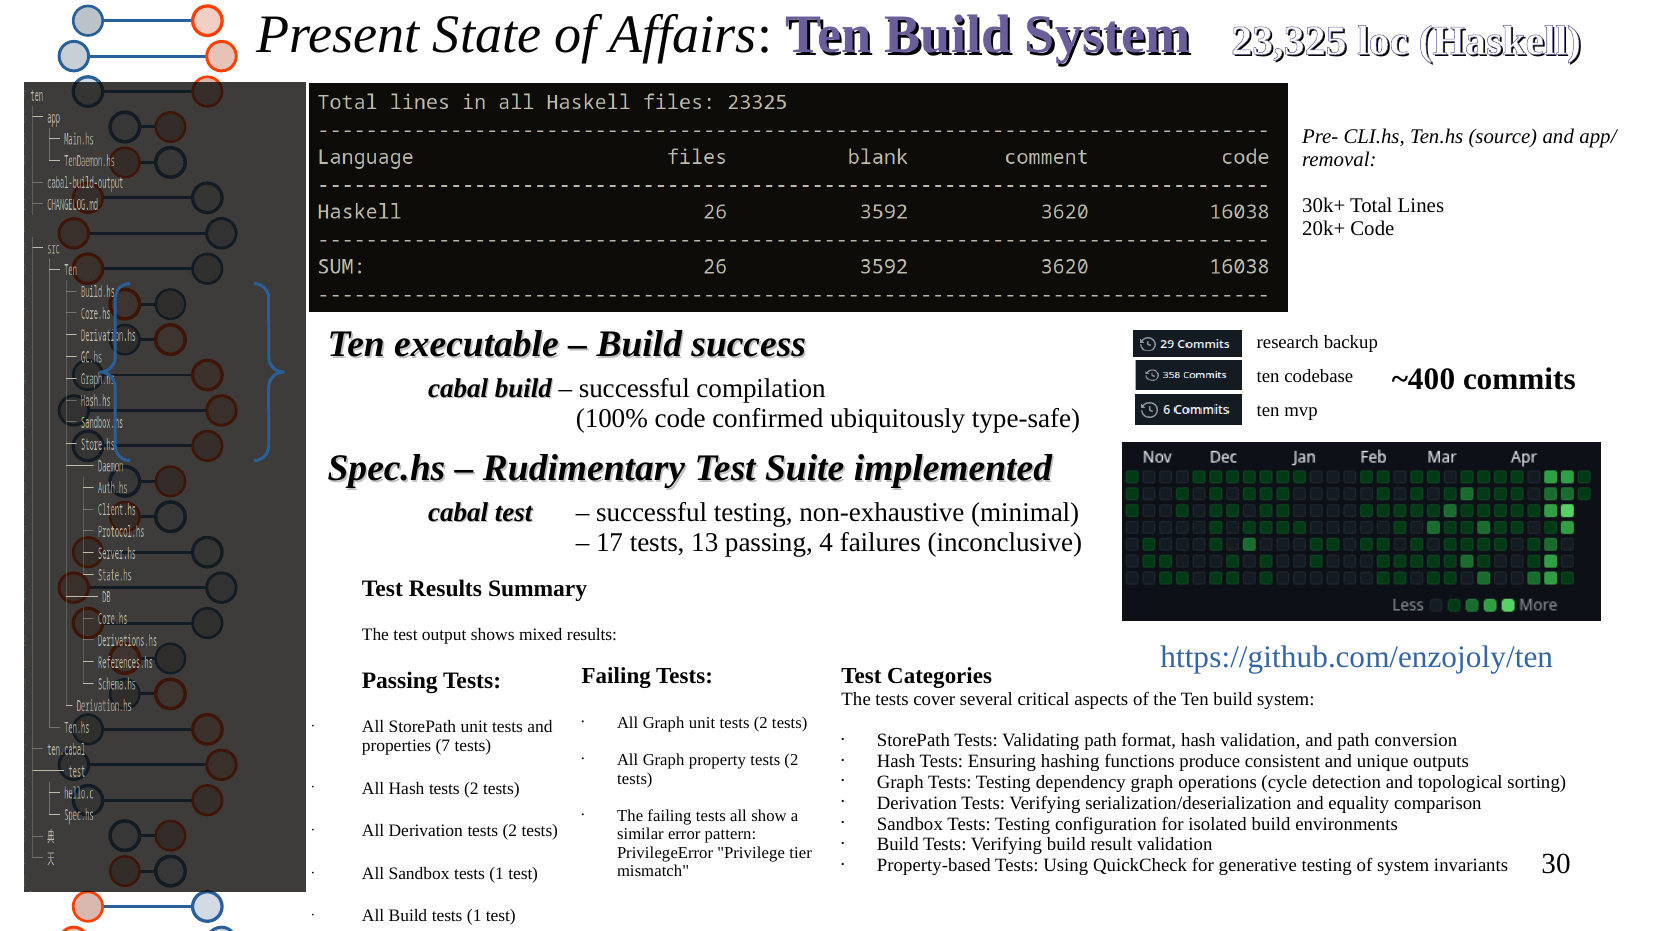

# Present State of Affairs: Ten Build System
23,325 loc (Haskell)
Pre- CLI.hs, Ten.hs (source) and app/ removal:
30k+ Total Lines
20k+ Code
Ten executable – Build success
research backup
~400 commits
ten codebase
cabal build – successful compilation
		(100% code confirmed ubiquitously type-safe)
ten mvp
Spec.hs – Rudimentary Test Suite implemented
cabal test 	– successful testing, non-exhaustive (minimal)
		– 17 tests, 13 passing, 4 failures (inconclusive)
Test Results Summary
The test output shows mixed results:
Passing Tests:
All StorePath unit tests and properties (7 tests)
All Hash tests (2 tests)
All Derivation tests (2 tests)
All Sandbox tests (1 test)
All Build tests (1 test)
https://github.com/enzojoly/ten
Failing Tests:
All Graph unit tests (2 tests)
All Graph property tests (2 tests)
The failing tests all show a similar error pattern: PrivilegeError "Privilege tier mismatch"
Test Categories
The tests cover several critical aspects of the Ten build system:
StorePath Tests: Validating path format, hash validation, and path conversion
Hash Tests: Ensuring hashing functions produce consistent and unique outputs
Graph Tests: Testing dependency graph operations (cycle detection and topological sorting)
Derivation Tests: Verifying serialization/deserialization and equality comparison
Sandbox Tests: Testing configuration for isolated build environments
Build Tests: Verifying build result validation
Property-based Tests: Using QuickCheck for generative testing of system invariants
30